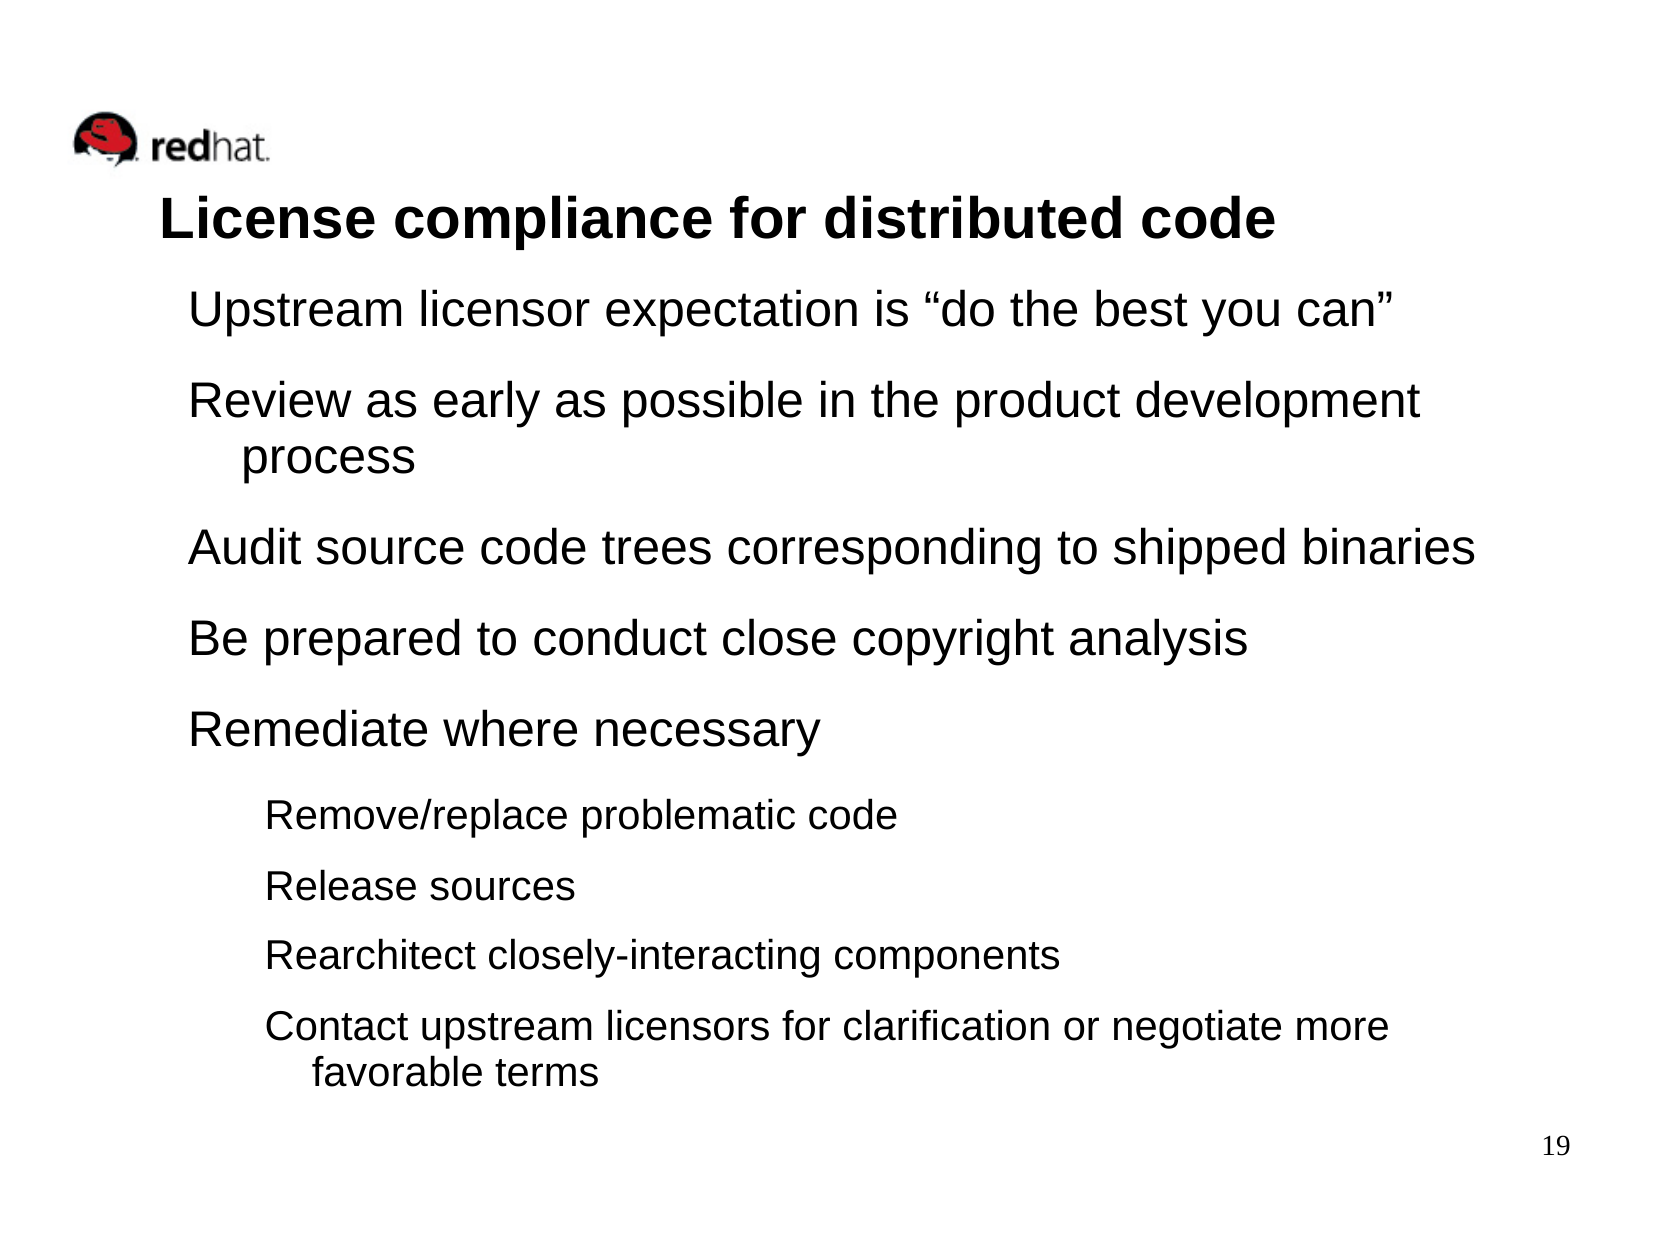

# License compliance for distributed code
Upstream licensor expectation is “do the best you can”
Review as early as possible in the product development process
Audit source code trees corresponding to shipped binaries
Be prepared to conduct close copyright analysis
Remediate where necessary
Remove/replace problematic code
Release sources
Rearchitect closely-interacting components
Contact upstream licensors for clarification or negotiate more favorable terms
19